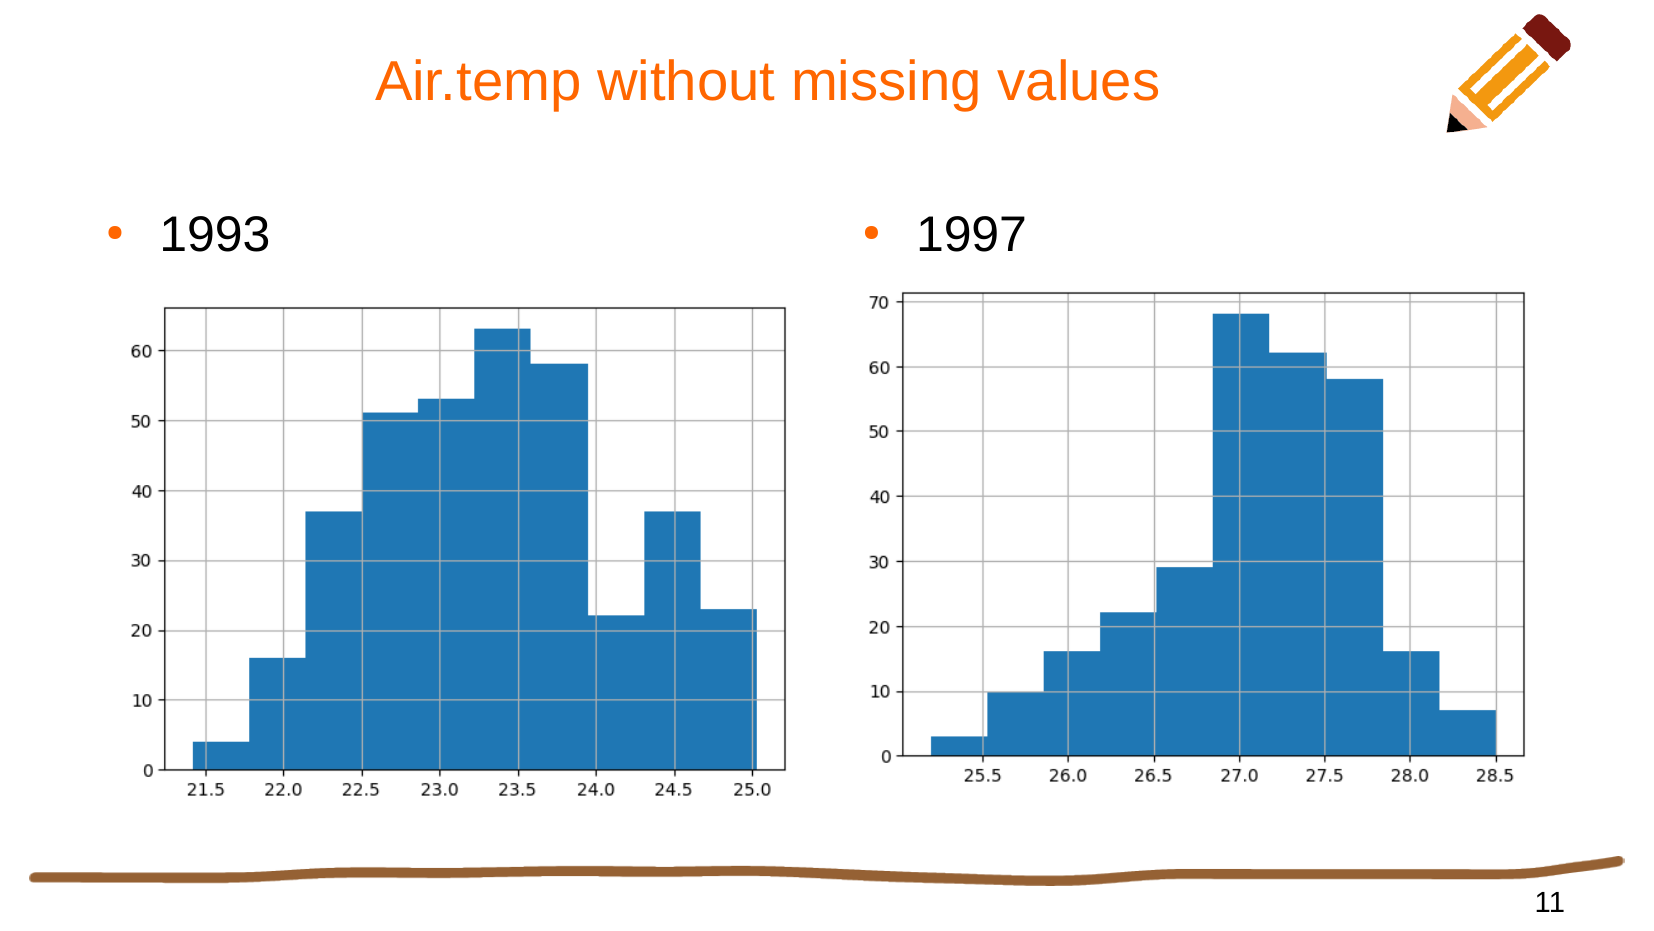

# Air.temp without missing values
1993
1997
11